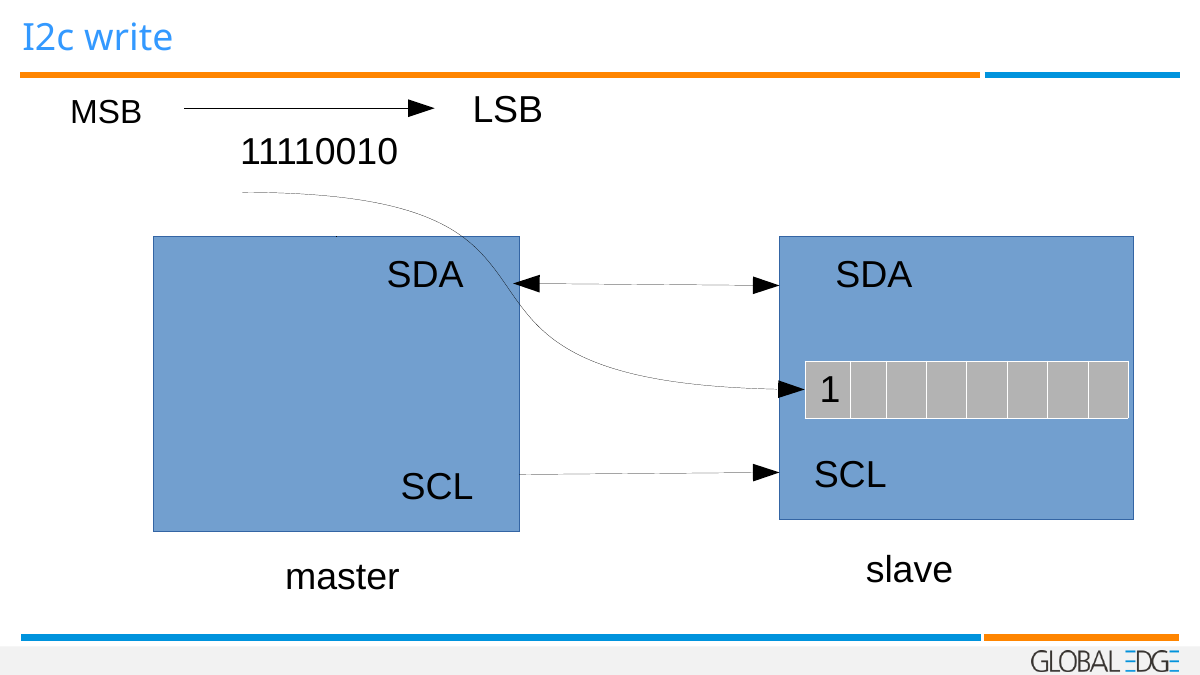

# I2c write
LSB
MSB
11110010
SDA
SDA
| 1 | | | | | | | |
| --- | --- | --- | --- | --- | --- | --- | --- |
SCL
SCL
slave
master